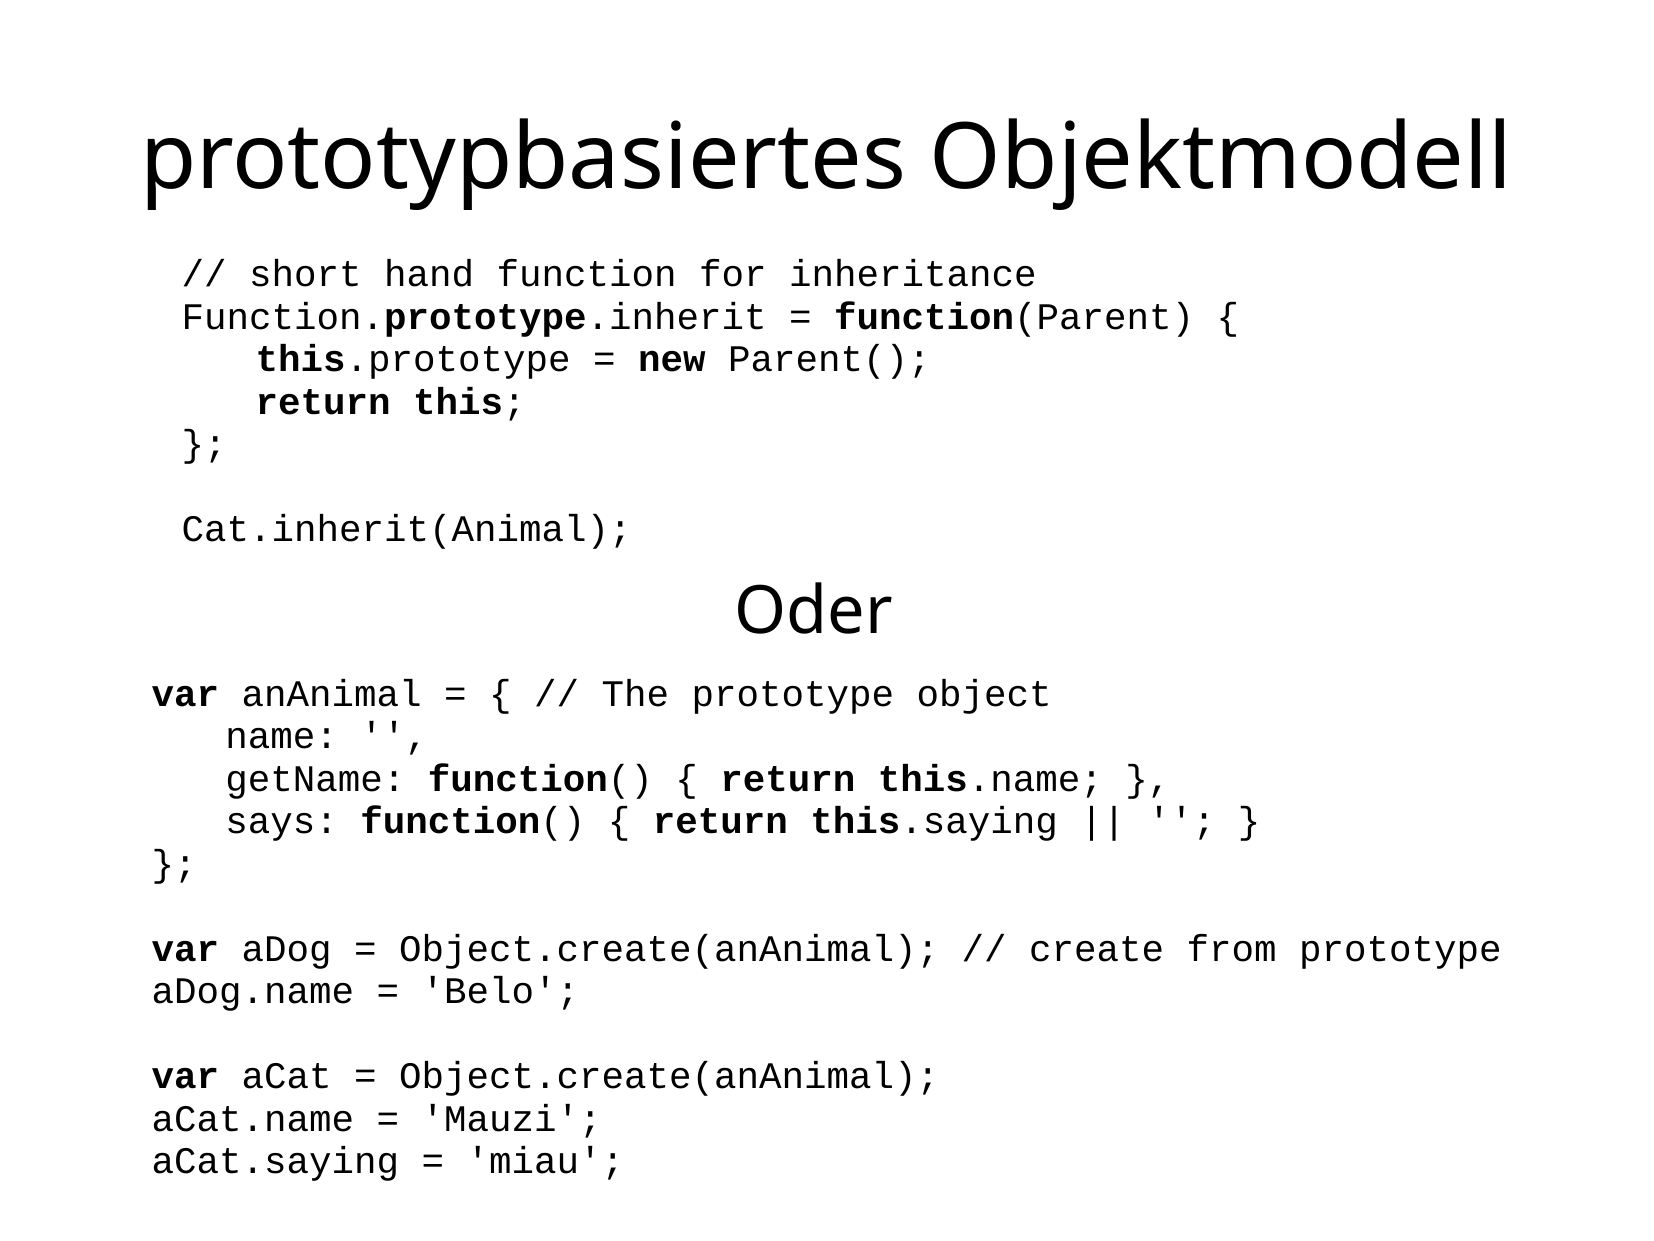

# prototypbasiertes Objektmodell
// short hand function for inheritance
Function.prototype.inherit = function(Parent) {
	this.prototype = new Parent();
	return this;
};
Cat.inherit(Animal);
Oder
var anAnimal = { // The prototype object
	name: '',
	getName: function() { return this.name; },
	says: function() { return this.saying || ''; }
};
var aDog = Object.create(anAnimal); // create from prototype
aDog.name = 'Belo';
var aCat = Object.create(anAnimal);
aCat.name = 'Mauzi';
aCat.saying = 'miau';